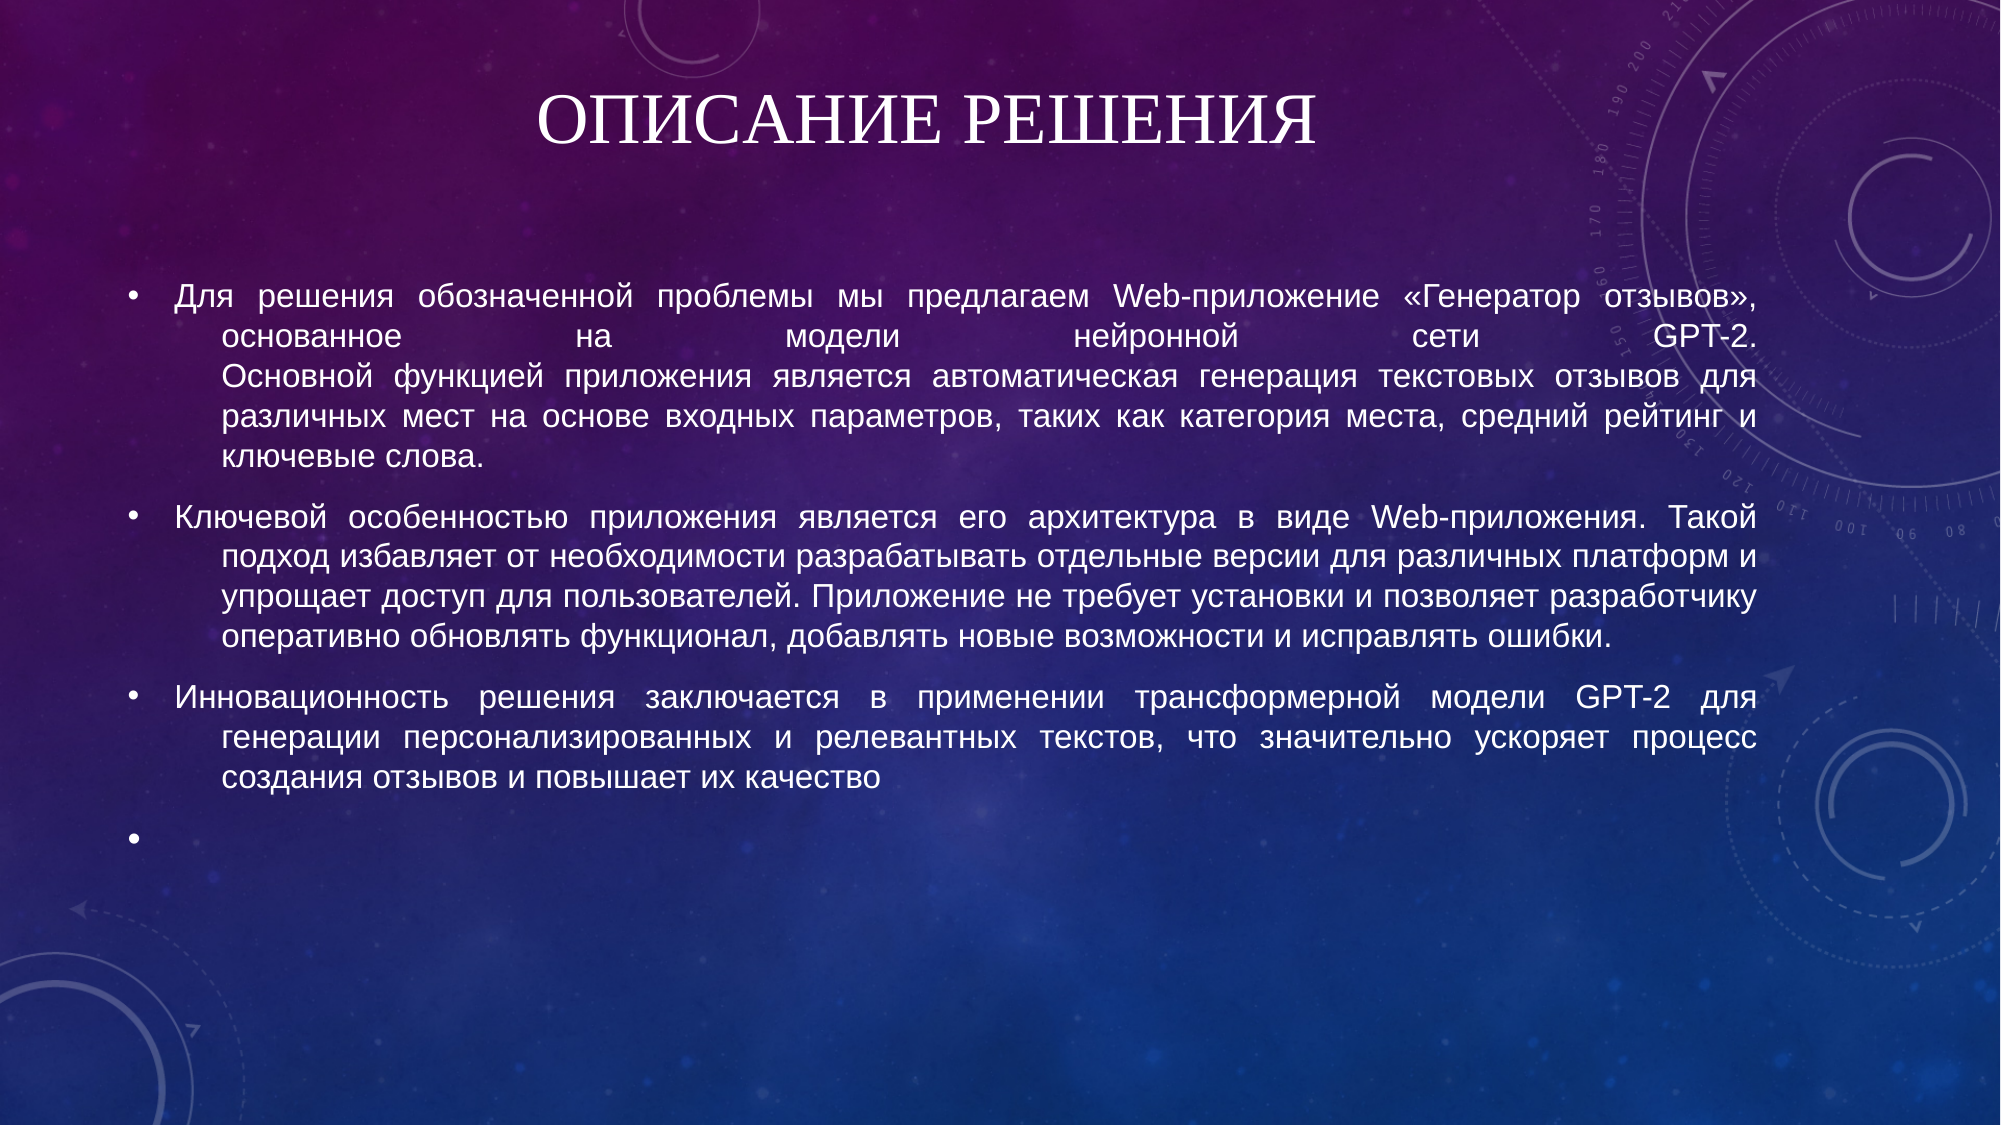

# Описание решения
Для решения обозначенной проблемы мы предлагаем Web-приложение «Генератор отзывов», основанное на модели нейронной сети GPT-2.
Основной функцией приложения является автоматическая генерация текстовых отзывов для различных мест на основе входных параметров, таких как категория места, средний рейтинг и ключевые слова.
Ключевой особенностью приложения является его архитектура в виде Web-приложения. Такой подход избавляет от необходимости разрабатывать отдельные версии для различных платформ и упрощает доступ для пользователей. Приложение не требует установки и позволяет разработчику оперативно обновлять функционал, добавлять новые возможности и исправлять ошибки.
Инновационность решения заключается в применении трансформерной модели GPT-2 для генерации персонализированных и релевантных текстов, что значительно ускоряет процесс создания отзывов и повышает их качество